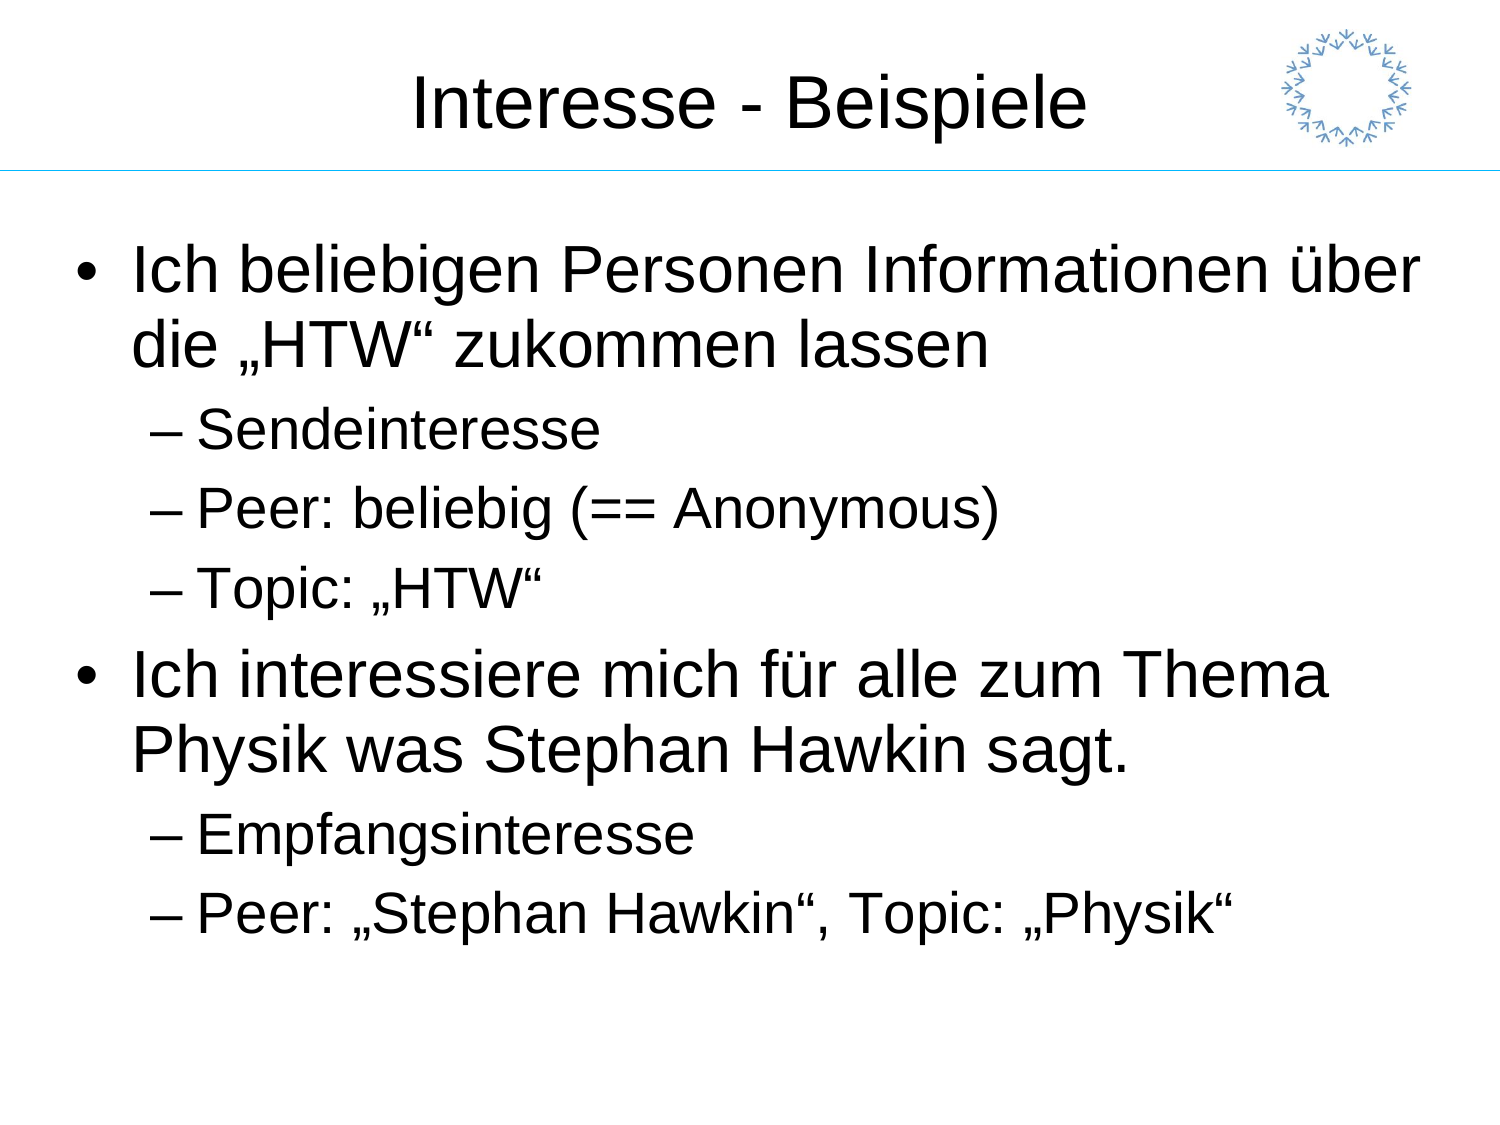

# Interesse - Beispiele
Ich beliebigen Personen Informationen über die „HTW“ zukommen lassen
Sendeinteresse
Peer: beliebig (== Anonymous)
Topic: „HTW“
Ich interessiere mich für alle zum Thema Physik was Stephan Hawkin sagt.
Empfangsinteresse
Peer: „Stephan Hawkin“, Topic: „Physik“